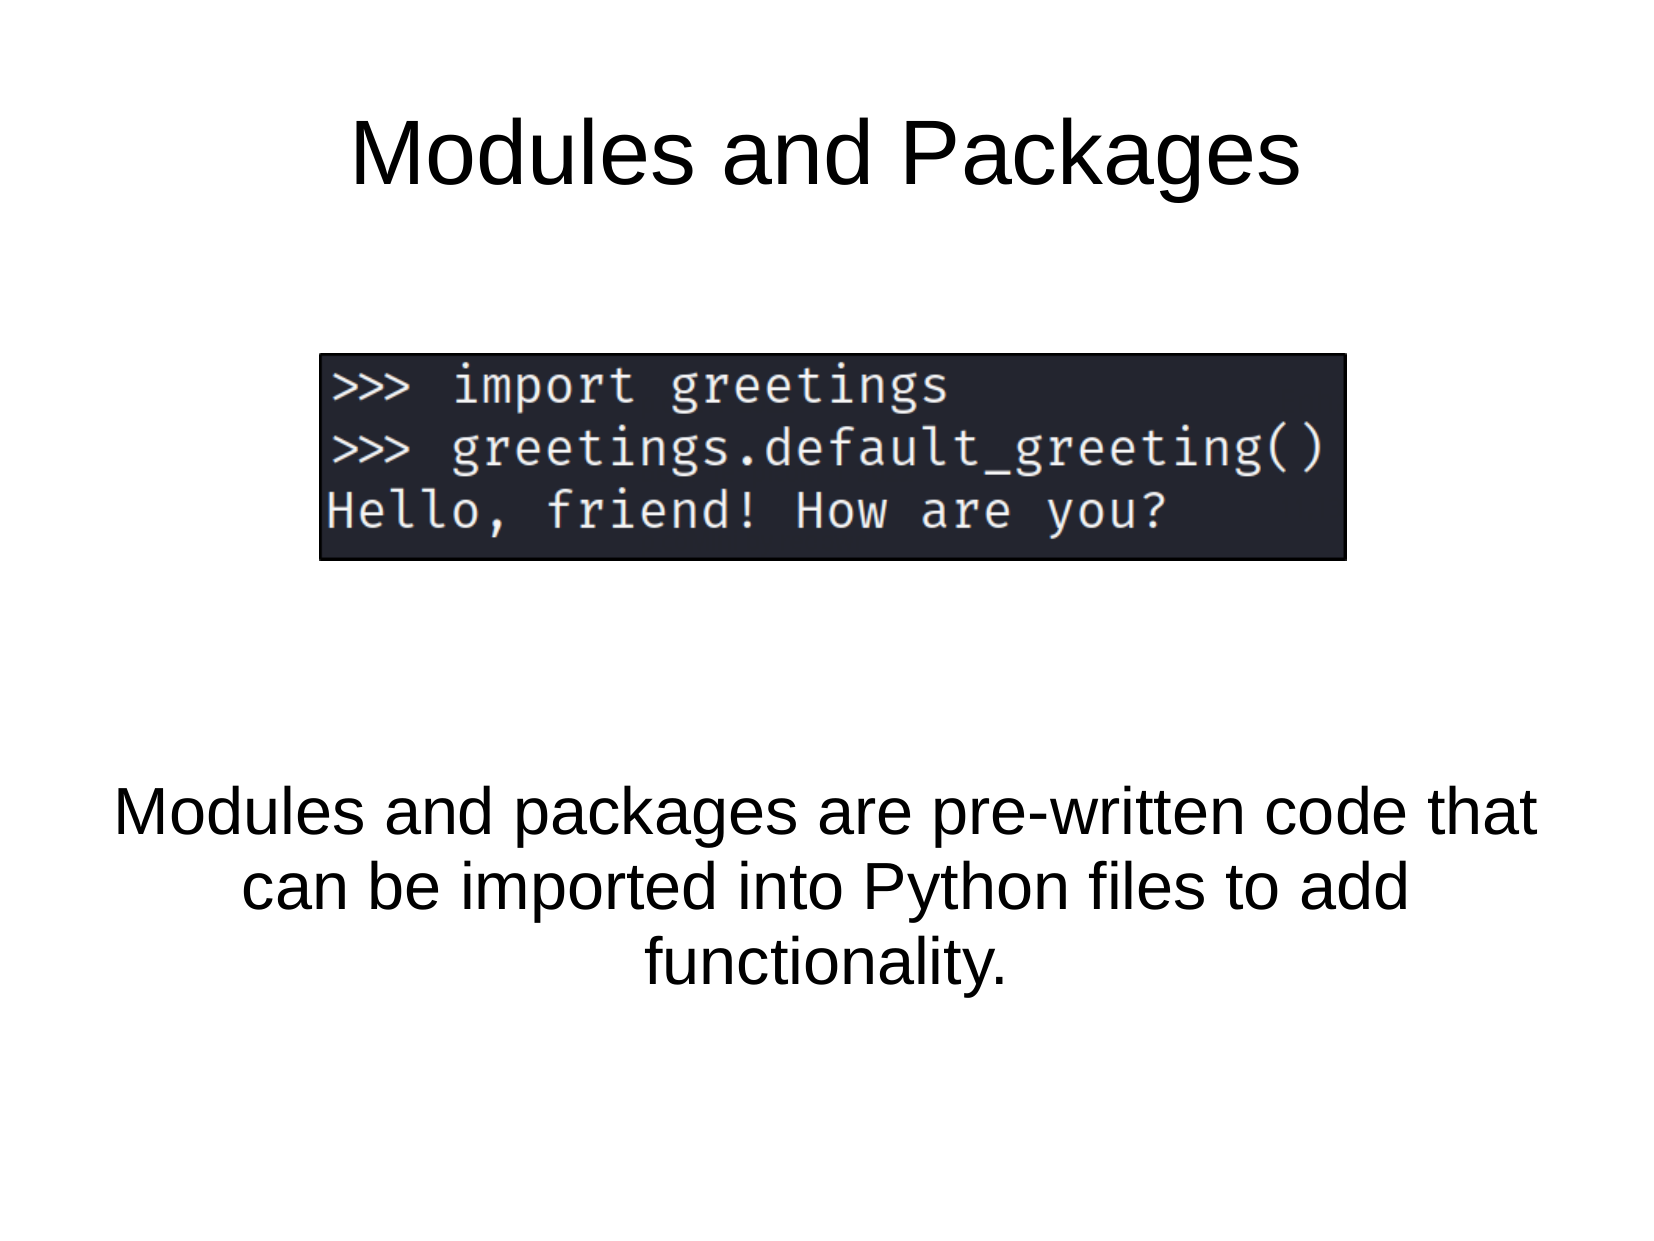

# Modules and Packages
Modules and packages are pre-written code that can be imported into Python files to add functionality.